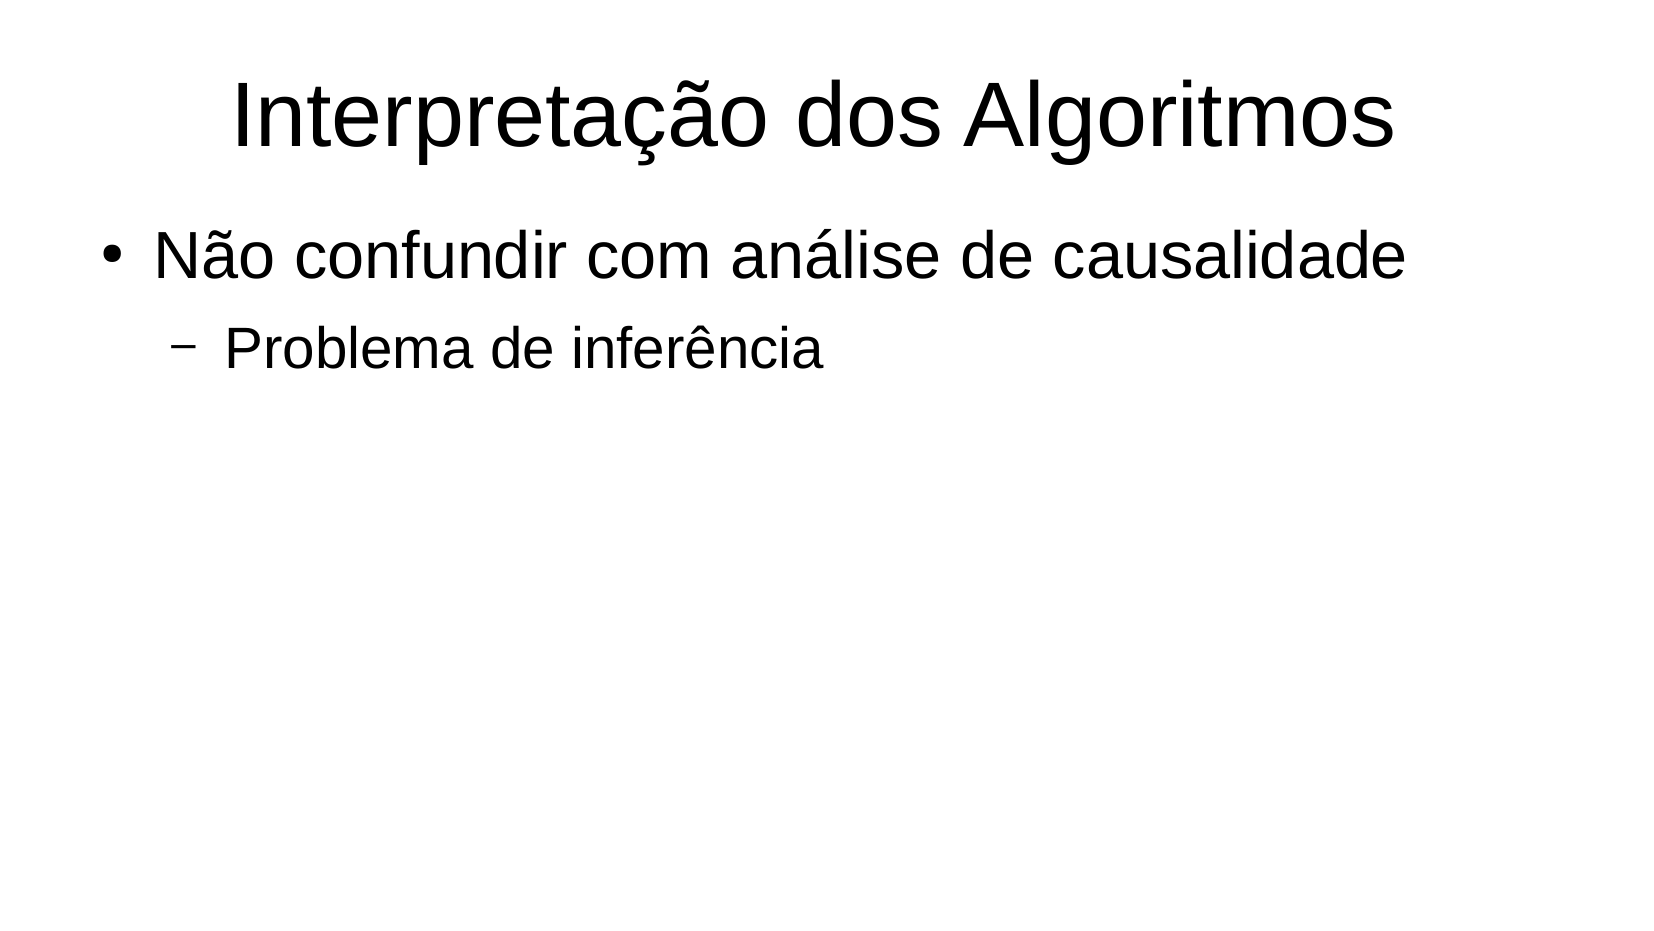

# Interpretação dos Algoritmos
Não confundir com análise de causalidade
Problema de inferência